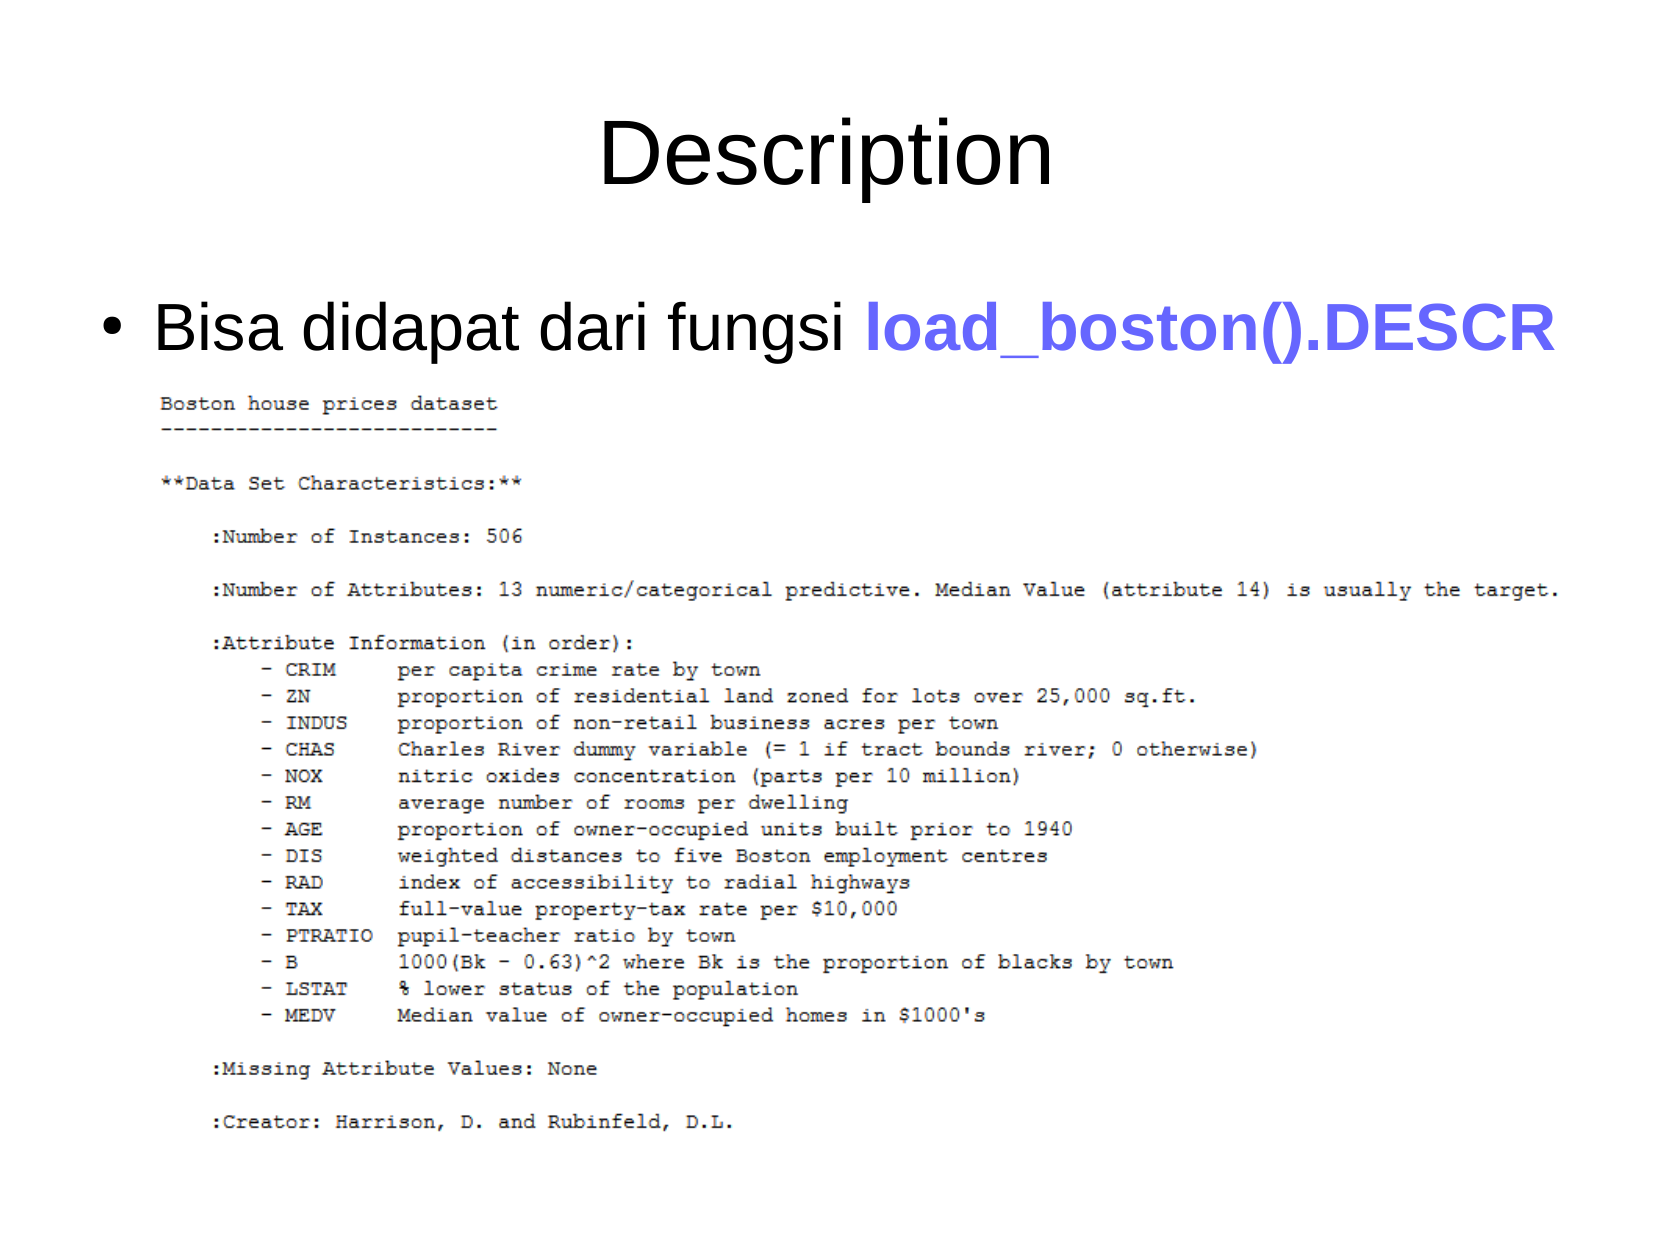

# Description
Bisa didapat dari fungsi load_boston().DESCR